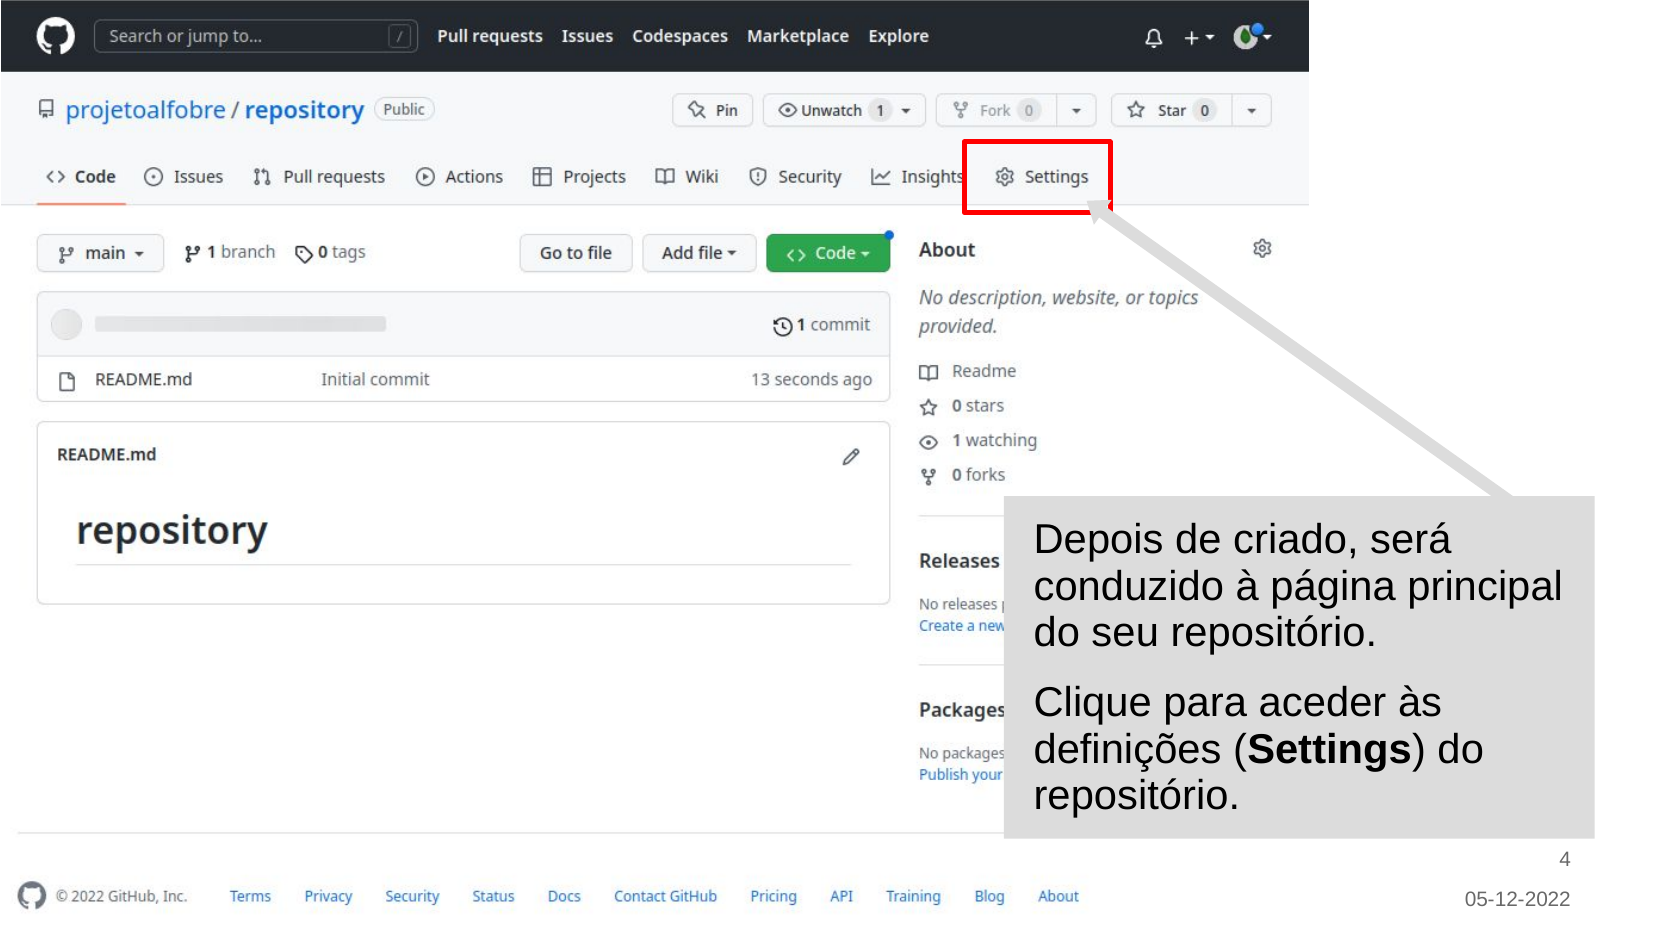

#
Depois de criado, será conduzido à página principal do seu repositório.
Clique para aceder às definições (Settings) do repositório.
@ Celorico da Beira | Nelson Gonçalves
4
05-12-2022